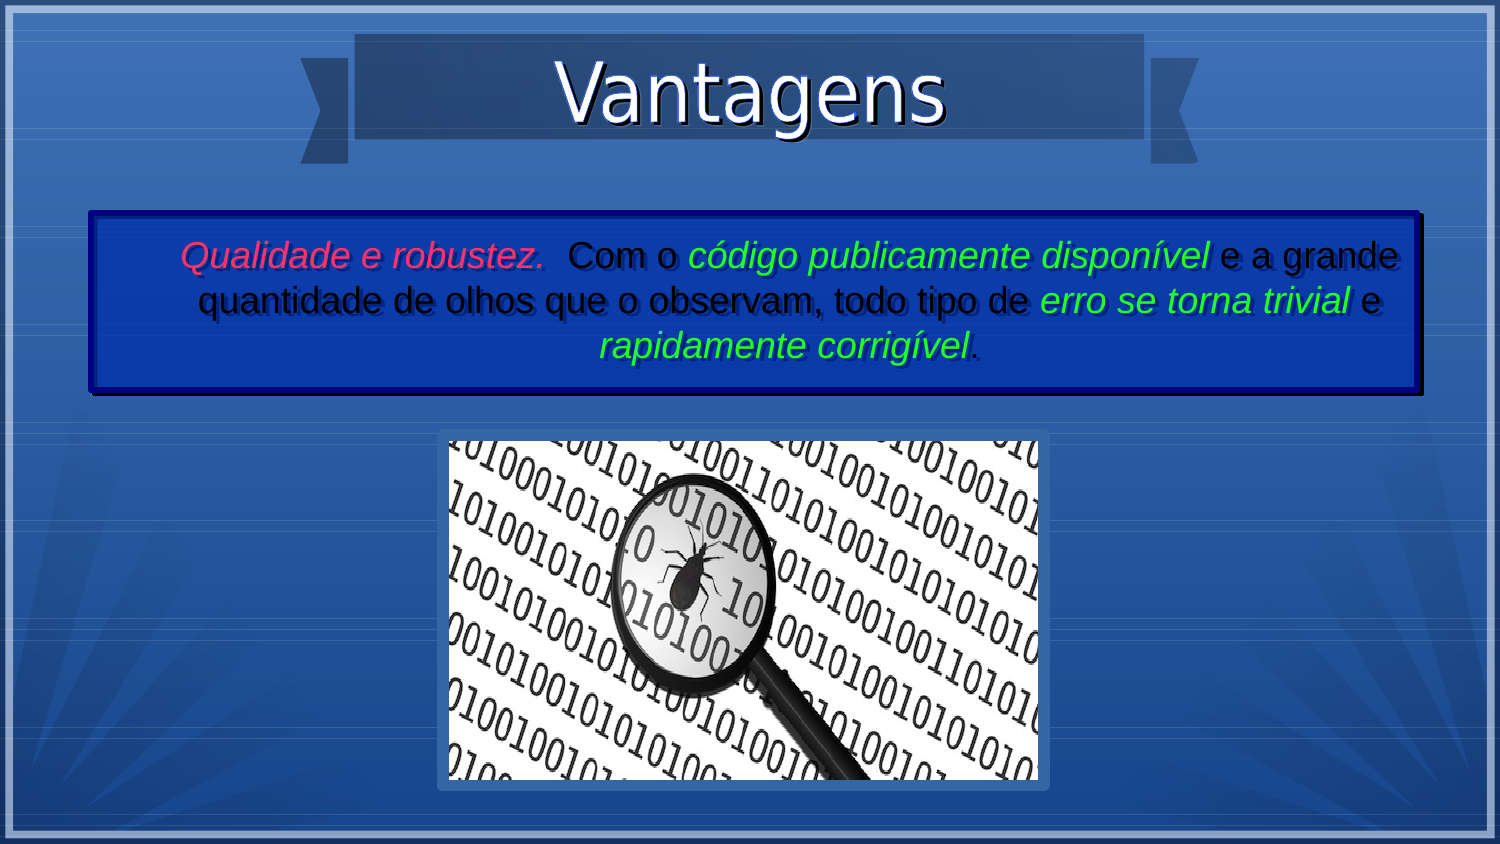

# Vantagens
Qualidade e robustez. Com o código publicamente disponível e a grande quantidade de olhos que o observam, todo tipo de erro se torna trivial e rapidamente corrigível.